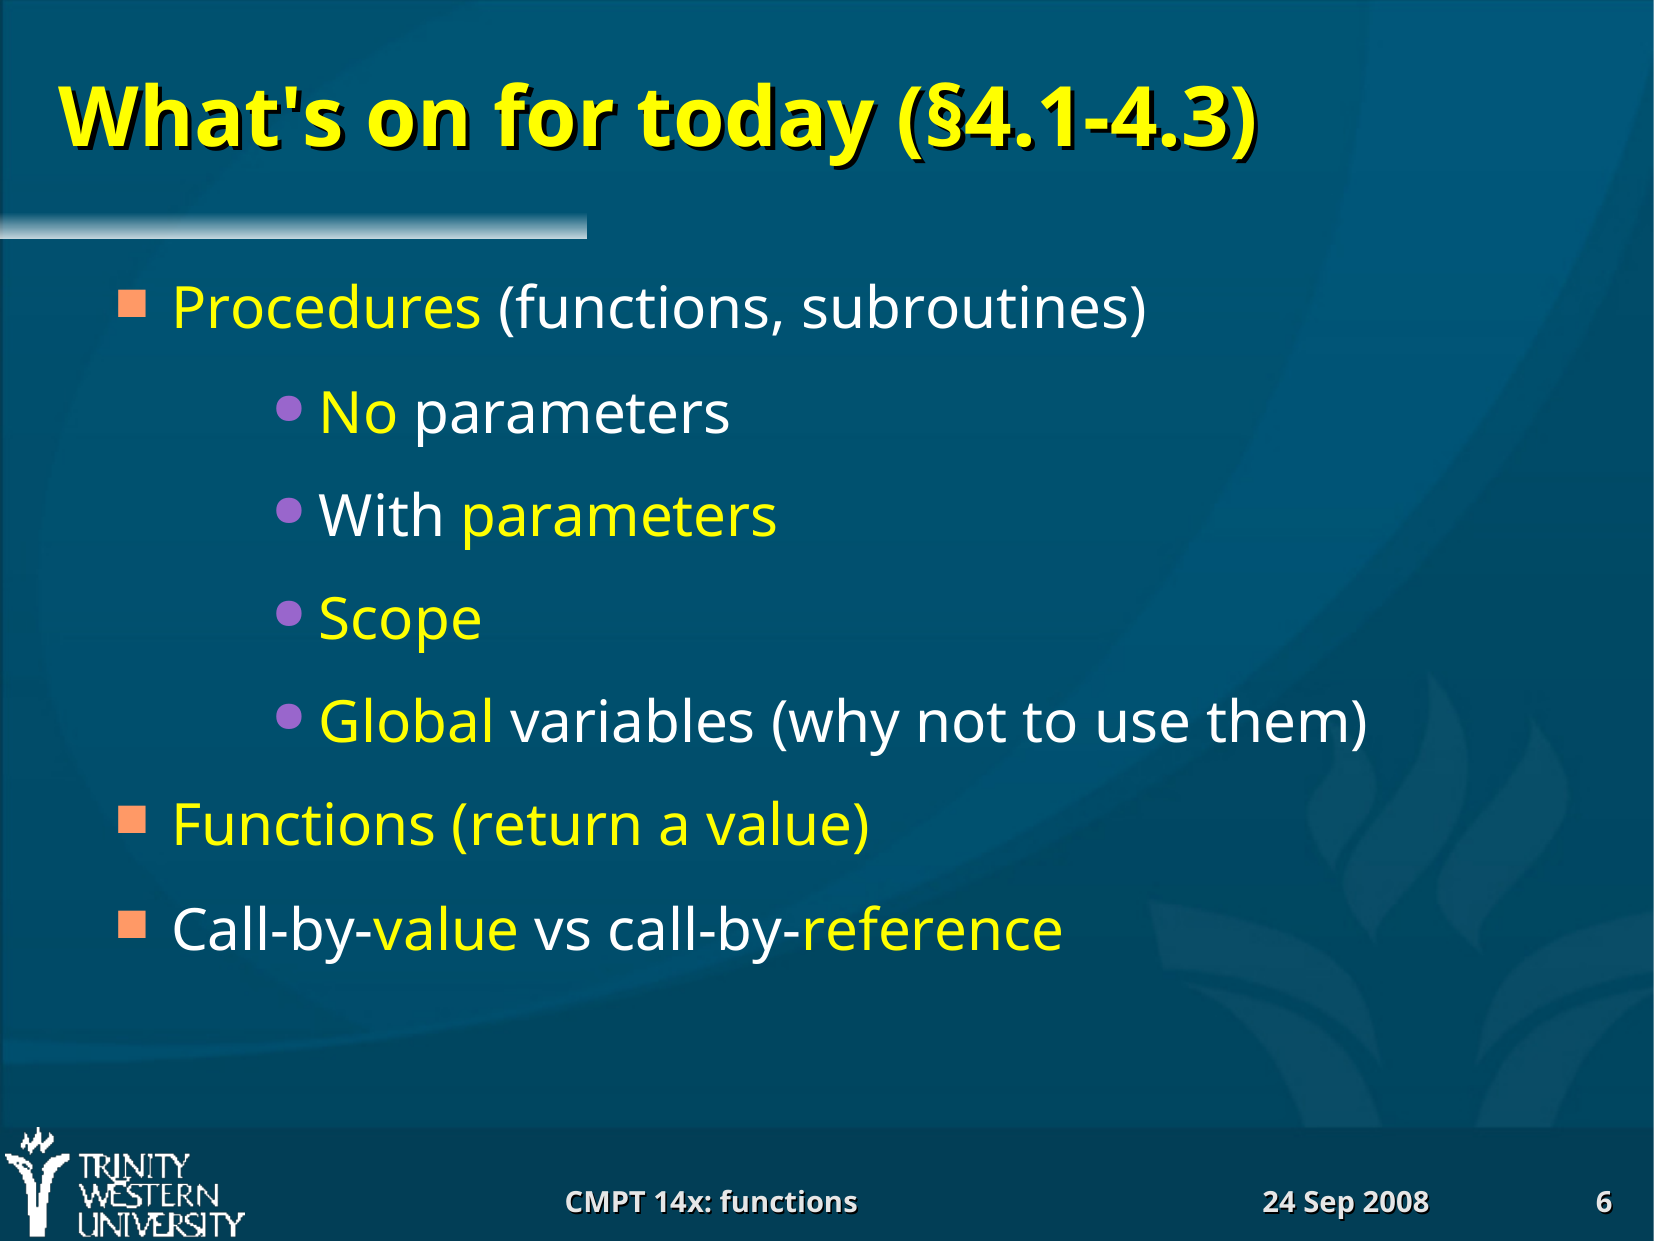

# What's on for today (§4.1-4.3)
Procedures (functions, subroutines)
No parameters
With parameters
Scope
Global variables (why not to use them)
Functions (return a value)
Call-by-value vs call-by-reference
CMPT 14x: functions
24 Sep 2008
6